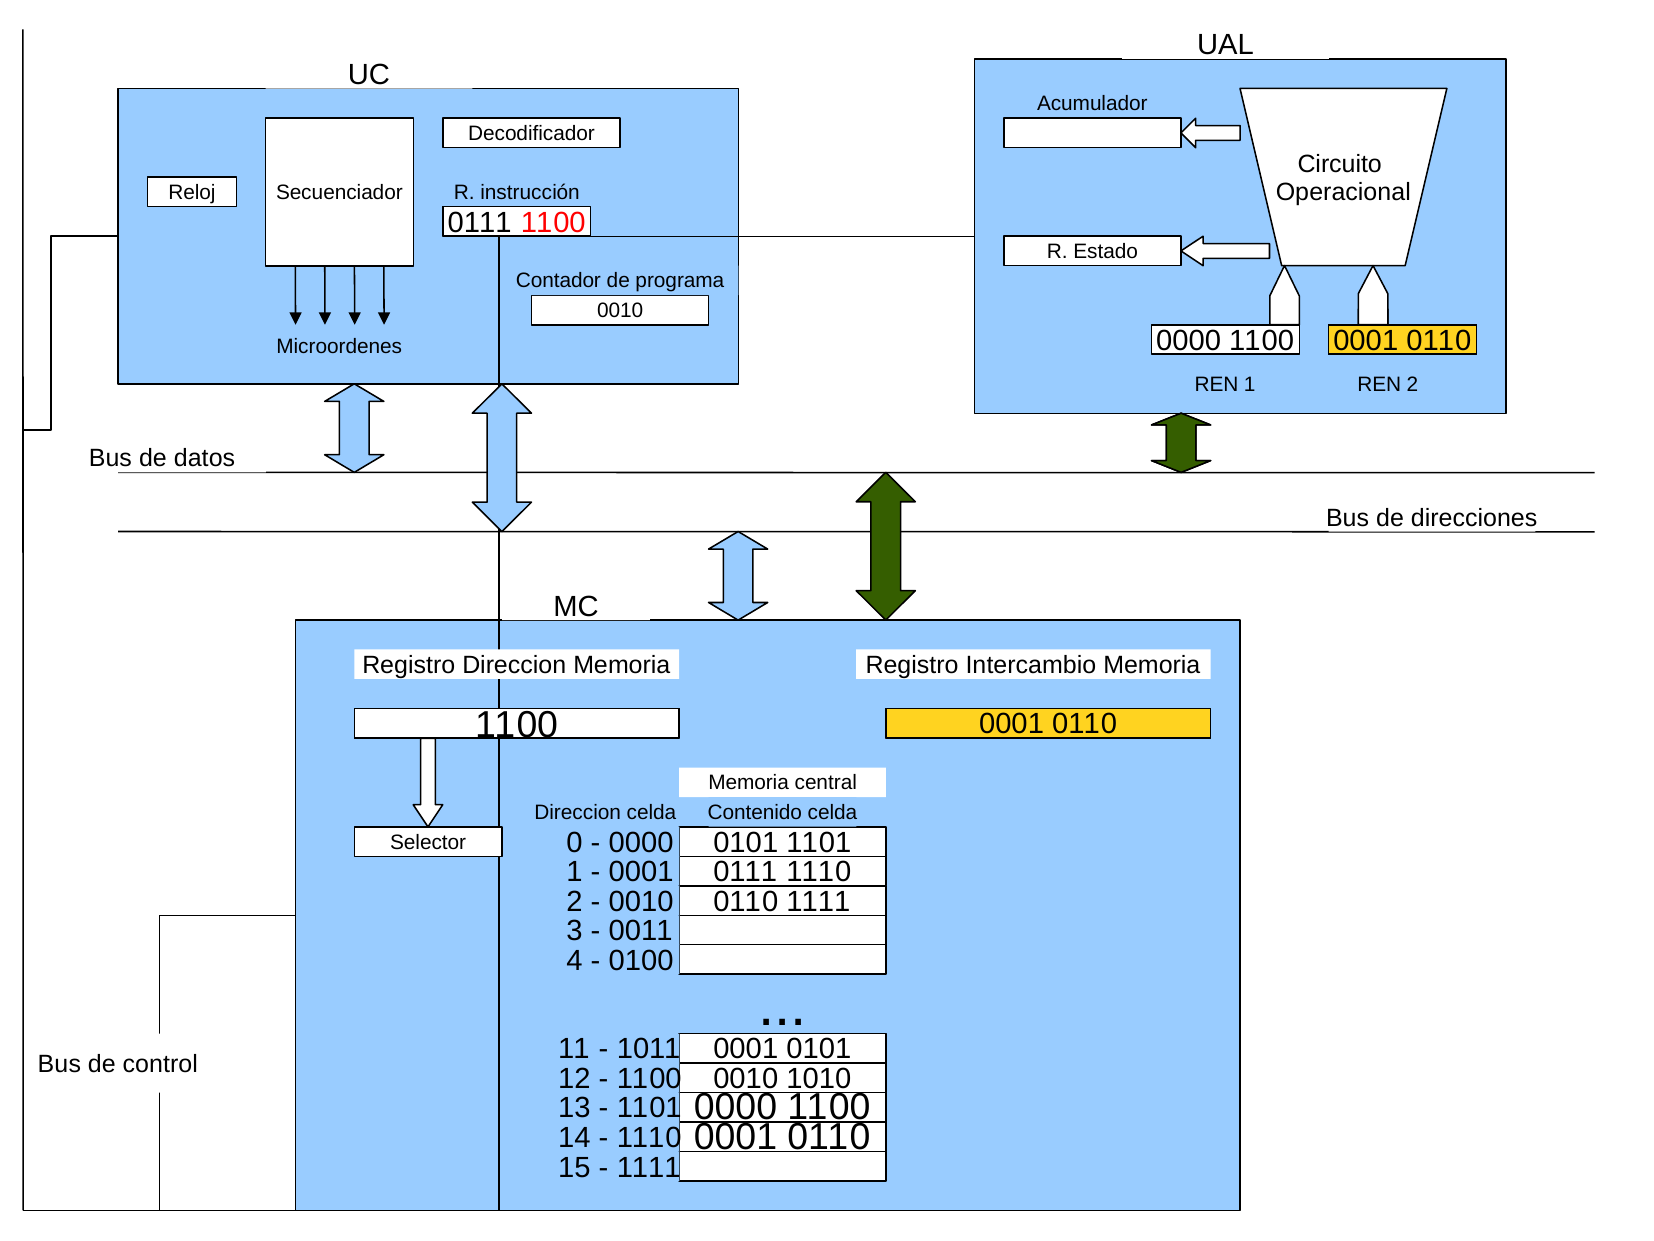

UAL
UC
Acumulador
Circuito
Operacional
Secuenciador
Decodificador
Reloj
R. instrucción
0101 1011
0111 1100
R. Estado
Contador de programa
0010
0000 1100
0001 0110
Microordenes
REN 1
REN 2
Bus de datos
Bus de direcciones
MC
Registro Direccion Memoria
Registro Intercambio Memoria
1011
1100
0111 1100
0001 0110
Memoria central
Direccion celda
Contenido celda
Selector
0 - 0000
0101 1101
1 - 0001
0111 1110
2 - 0010
0110 1111
3 - 0011
4 - 0100
...
Bus de control
11 - 1011
0001 0101
12 - 1100
0010 1010
13 - 1101
0000 1100
14 - 1110
0001 0110
15 - 1111